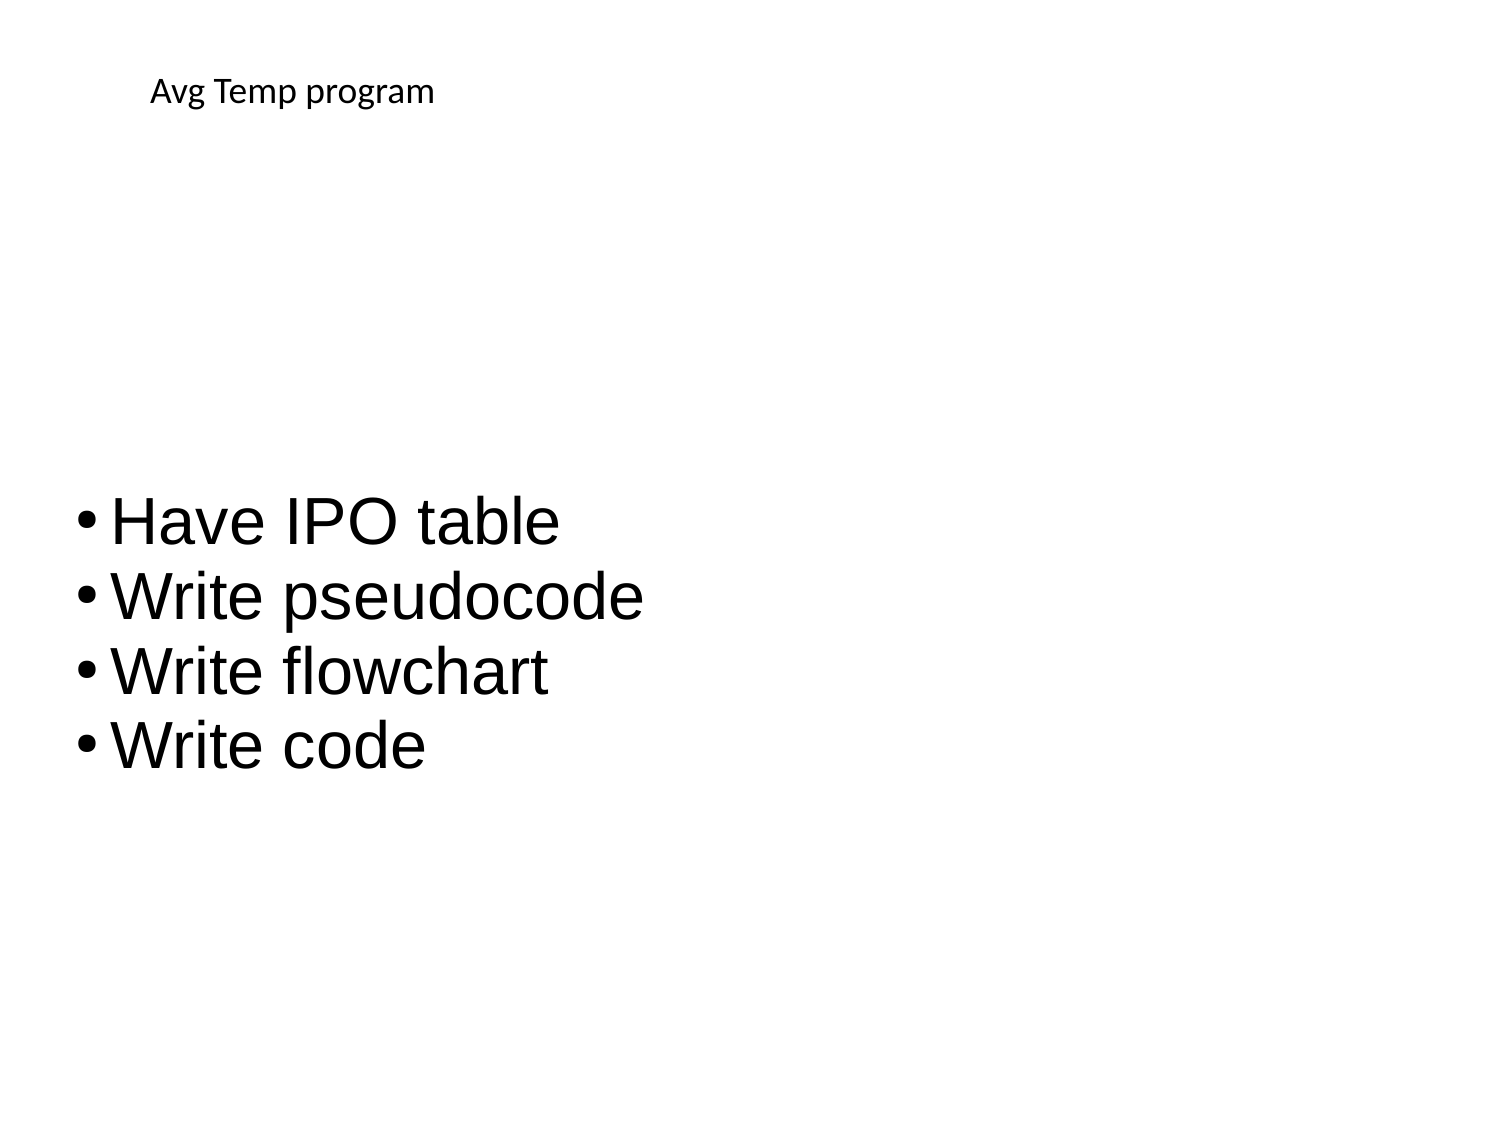

# Avg Temp program
Have IPO table
Write pseudocode
Write flowchart
Write code